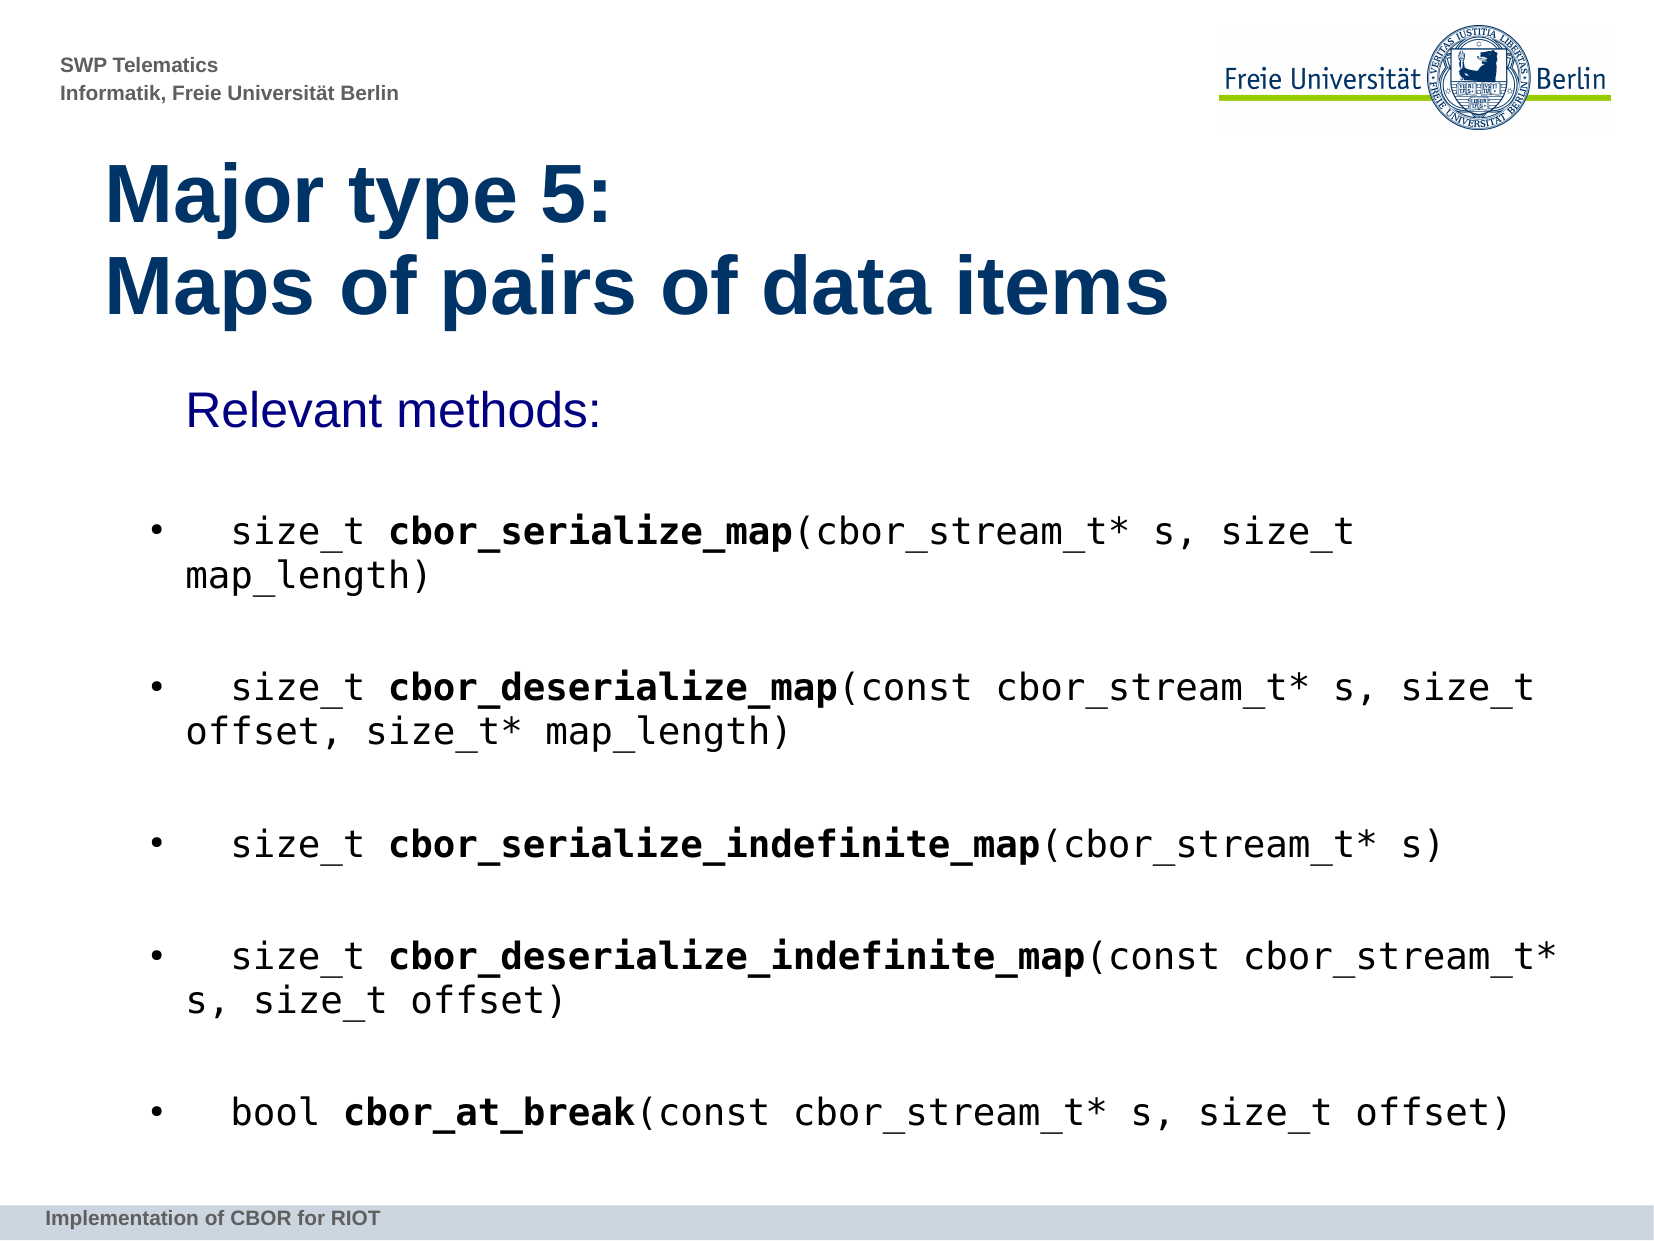

# Major type 5: Maps of pairs of data items
Relevant methods:
 size_t cbor_serialize_map(cbor_stream_t* s, size_t map_length)
 size_t cbor_deserialize_map(const cbor_stream_t* s, size_t offset, size_t* map_length)
 size_t cbor_serialize_indefinite_map(cbor_stream_t* s)
 size_t cbor_deserialize_indefinite_map(const cbor_stream_t* s, size_t offset)
 bool cbor_at_break(const cbor_stream_t* s, size_t offset)